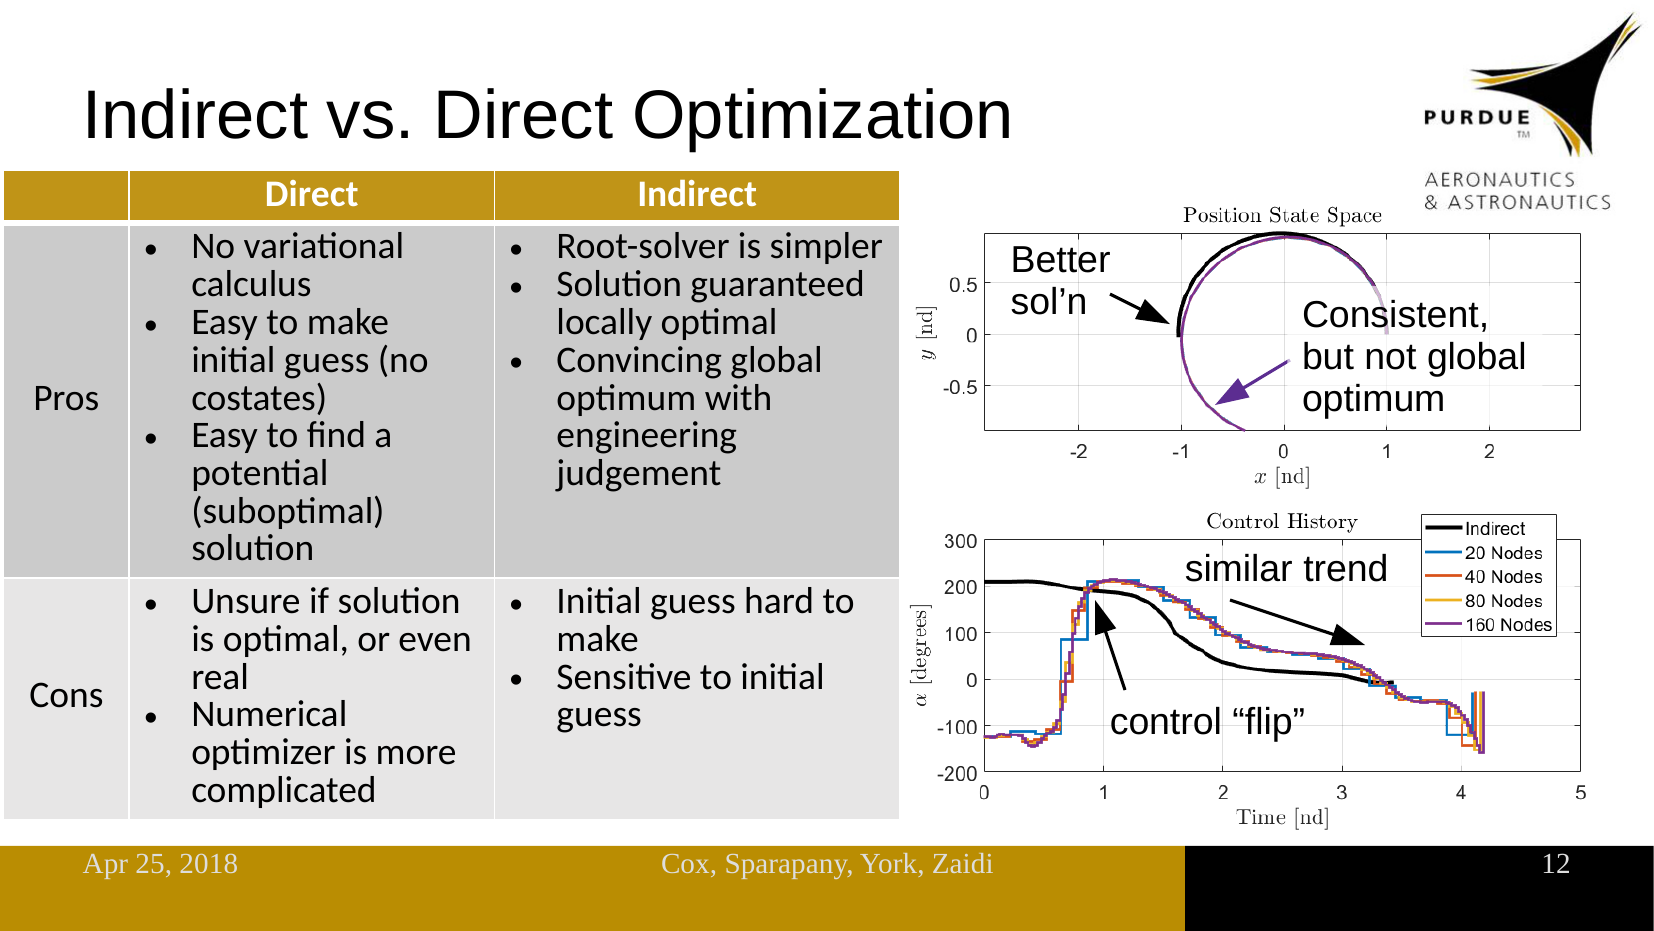

# Indirect vs. Direct Optimization
| | Direct | Indirect |
| --- | --- | --- |
| Pros | No variational calculus Easy to make initial guess (no costates) Easy to find a potential (suboptimal) solution | Root-solver is simpler Solution guaranteed locally optimal Convincing global optimum with engineering judgement |
| Cons | Unsure if solution is optimal, or even real Numerical optimizer is more complicated | Initial guess hard to make Sensitive to initial guess |
Better sol’n
Consistent, but not global optimum
similar trend
control “flip”
Apr 25, 2018
Cox, Sparapany, York, Zaidi
12